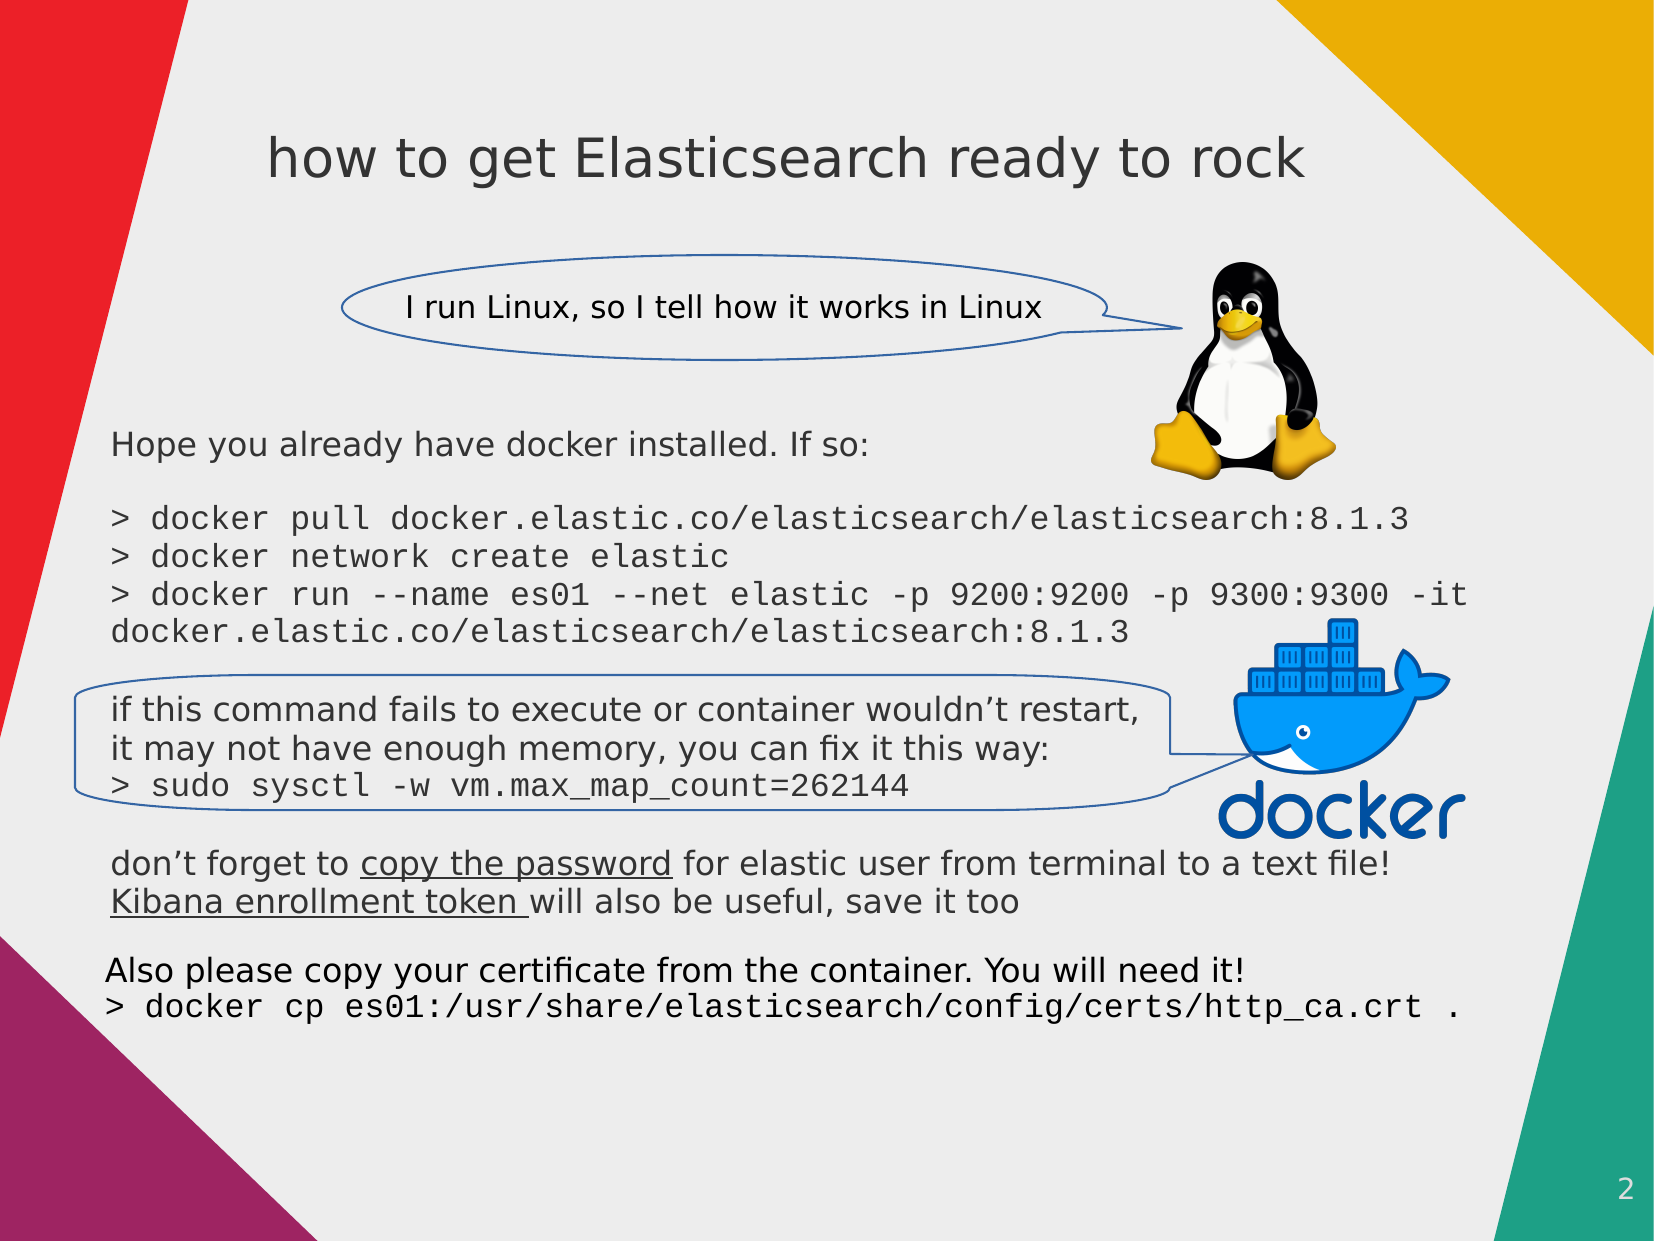

how to get Elasticsearch ready to rock
I run Linux, so I tell how it works in Linux
# Hope you already have docker installed. If so: > docker pull docker.elastic.co/elasticsearch/elasticsearch:8.1.3 > docker network create elastic > docker run --name es01 --net elastic -p 9200:9200 -p 9300:9300 -it docker.elastic.co/elasticsearch/elasticsearch:8.1.3 if this command fails to execute or container wouldn’t restart, it may not have enough memory, you can fix it this way: > sudo sysctl -w vm.max_map_count=262144 don’t forget to copy the password for elastic user from terminal to a text file! Kibana enrollment token will also be useful, save it too
Also please copy your certificate from the container. You will need it!
> docker cp es01:/usr/share/elasticsearch/config/certs/http_ca.crt .
2